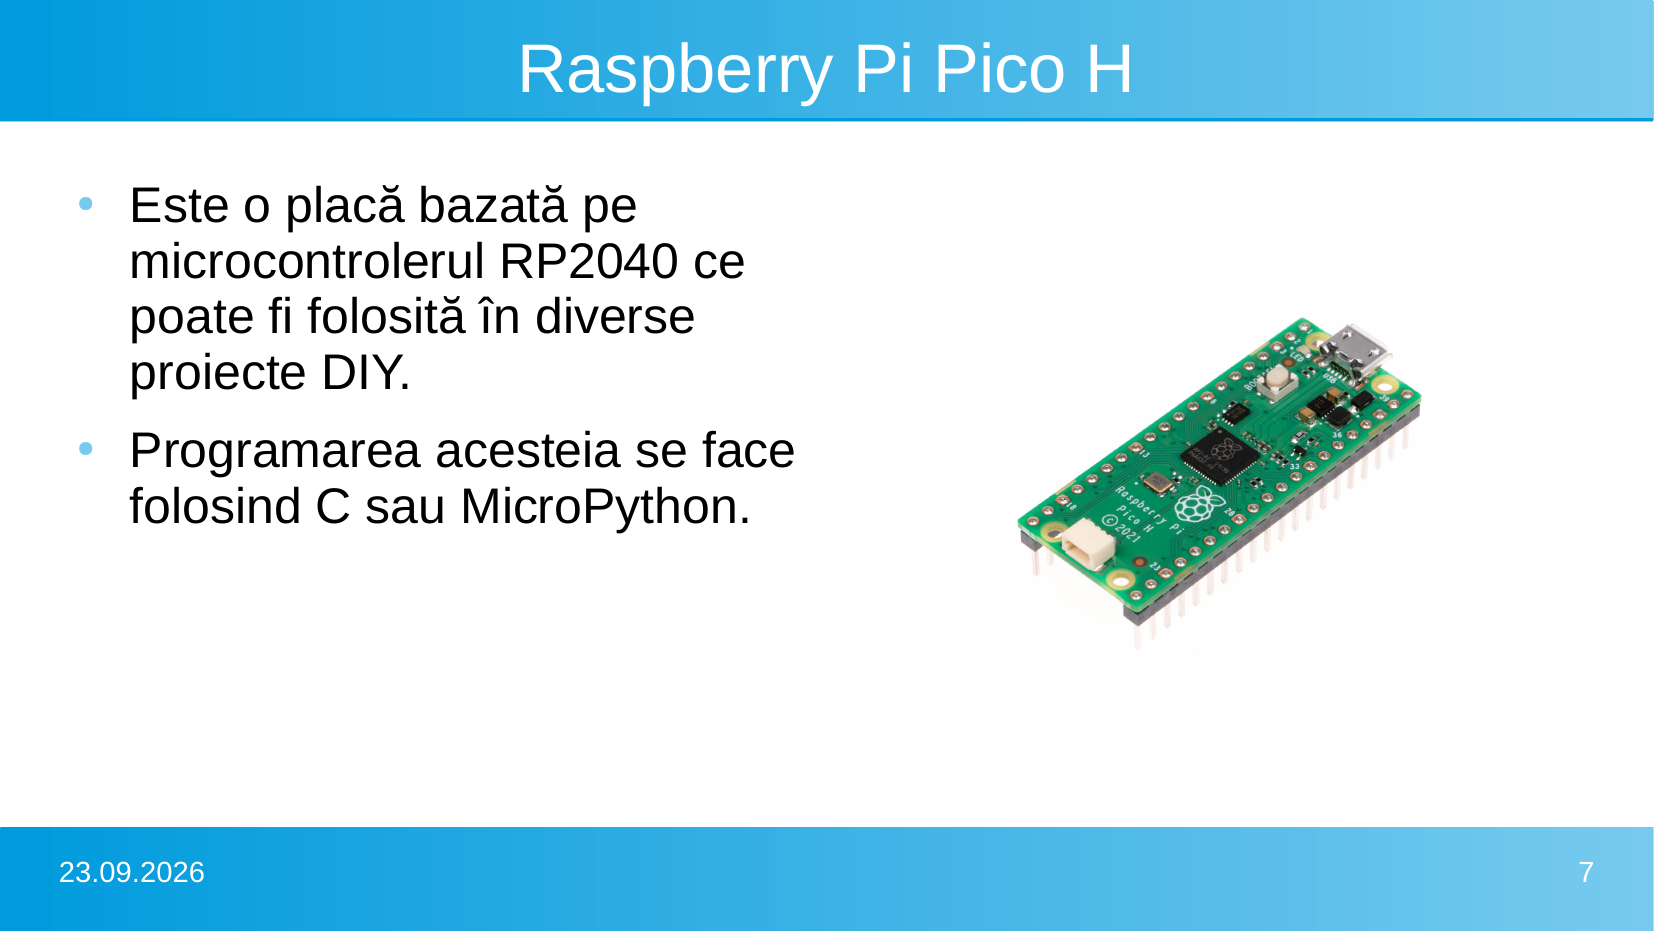

# Raspberry Pi Pico H
Este o placă bazată pe microcontrolerul RP2040 ce poate fi folosită în diverse proiecte DIY.
Programarea acesteia se face folosind C sau MicroPython.
7